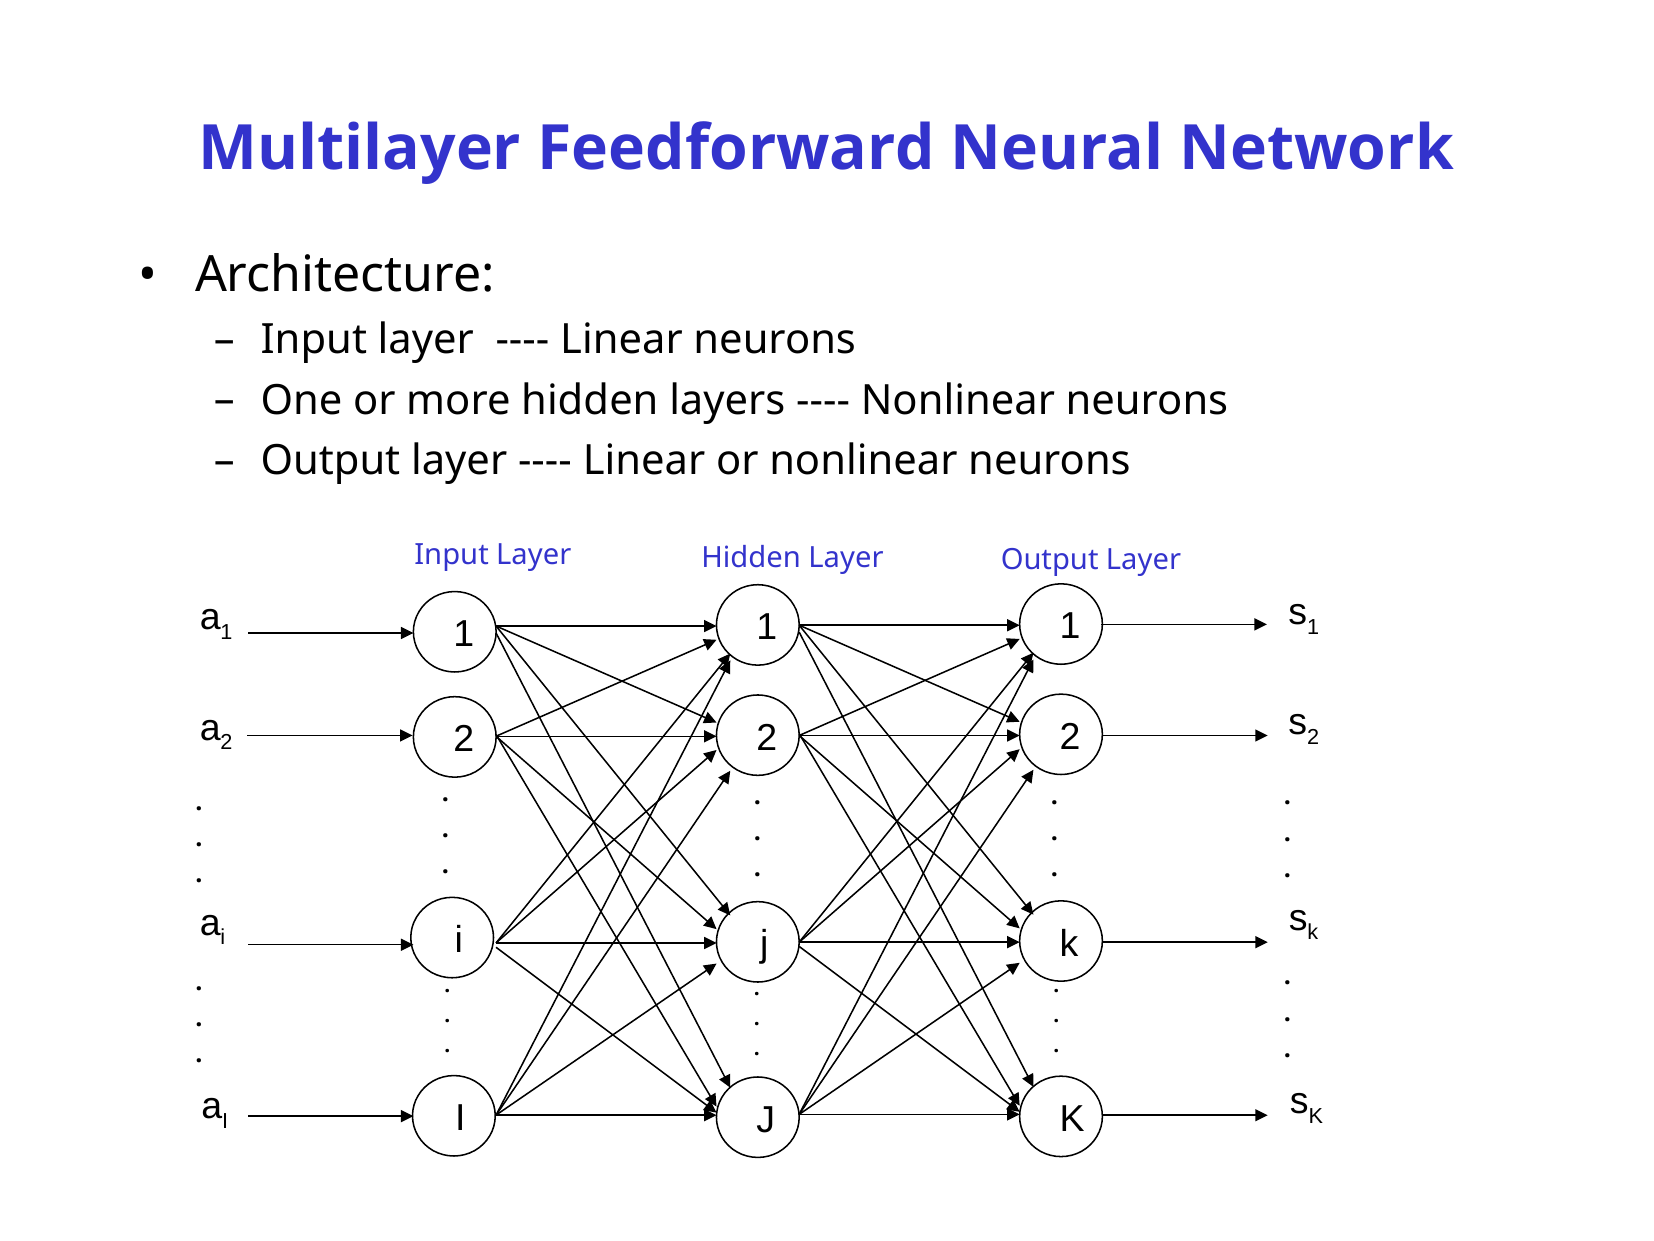

# Multilayer Feedforward Neural Network
Architecture:
Input layer ---- Linear neurons
One or more hidden layers ---- Nonlinear neurons
Output layer ---- Linear or nonlinear neurons
Input Layer
Hidden Layer
Output Layer
s1
s2
.
.
.
sk
.
.
.
sK
1
2
k
K
a1
a2
.
.
.
ai
.
.
.
aI
1
2
j
J
1
2
i
I
.
.
.
.
.
.
.
.
.
.
.
.
.
.
.
.
.
.